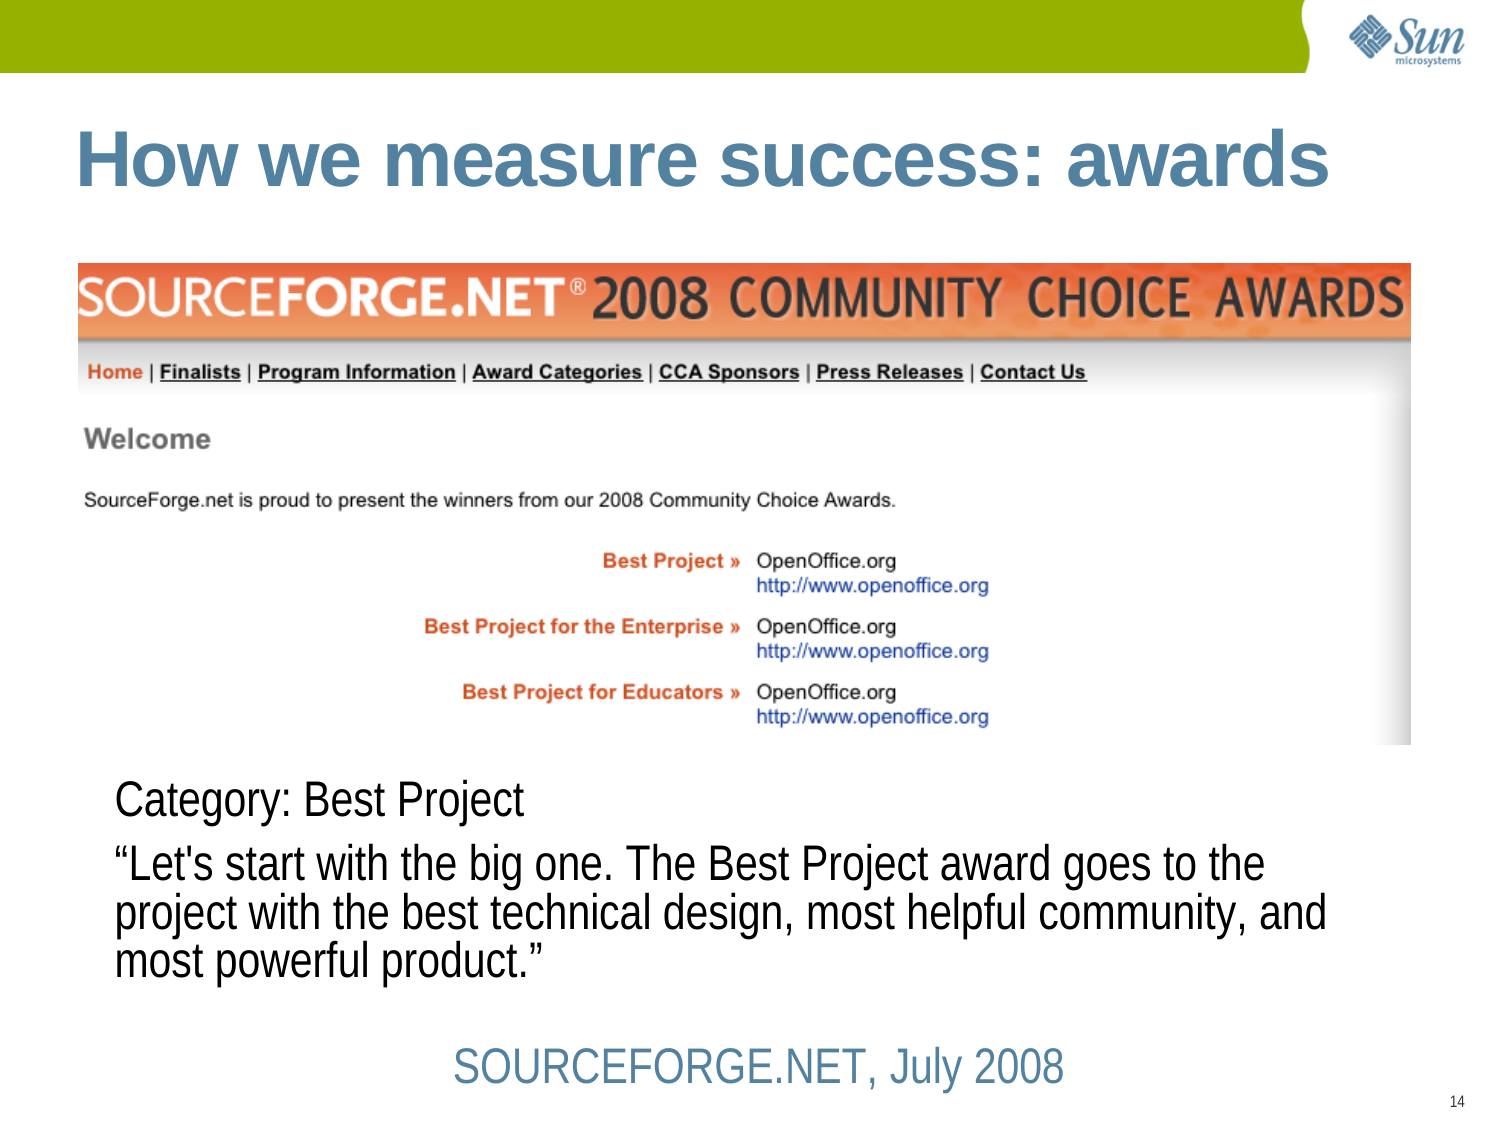

# How we measure success: awards
Category: Best Project
“Let's start with the big one. The Best Project award goes to the project with the best technical design, most helpful community, and most powerful product.”
SOURCEFORGE.NET, July 2008